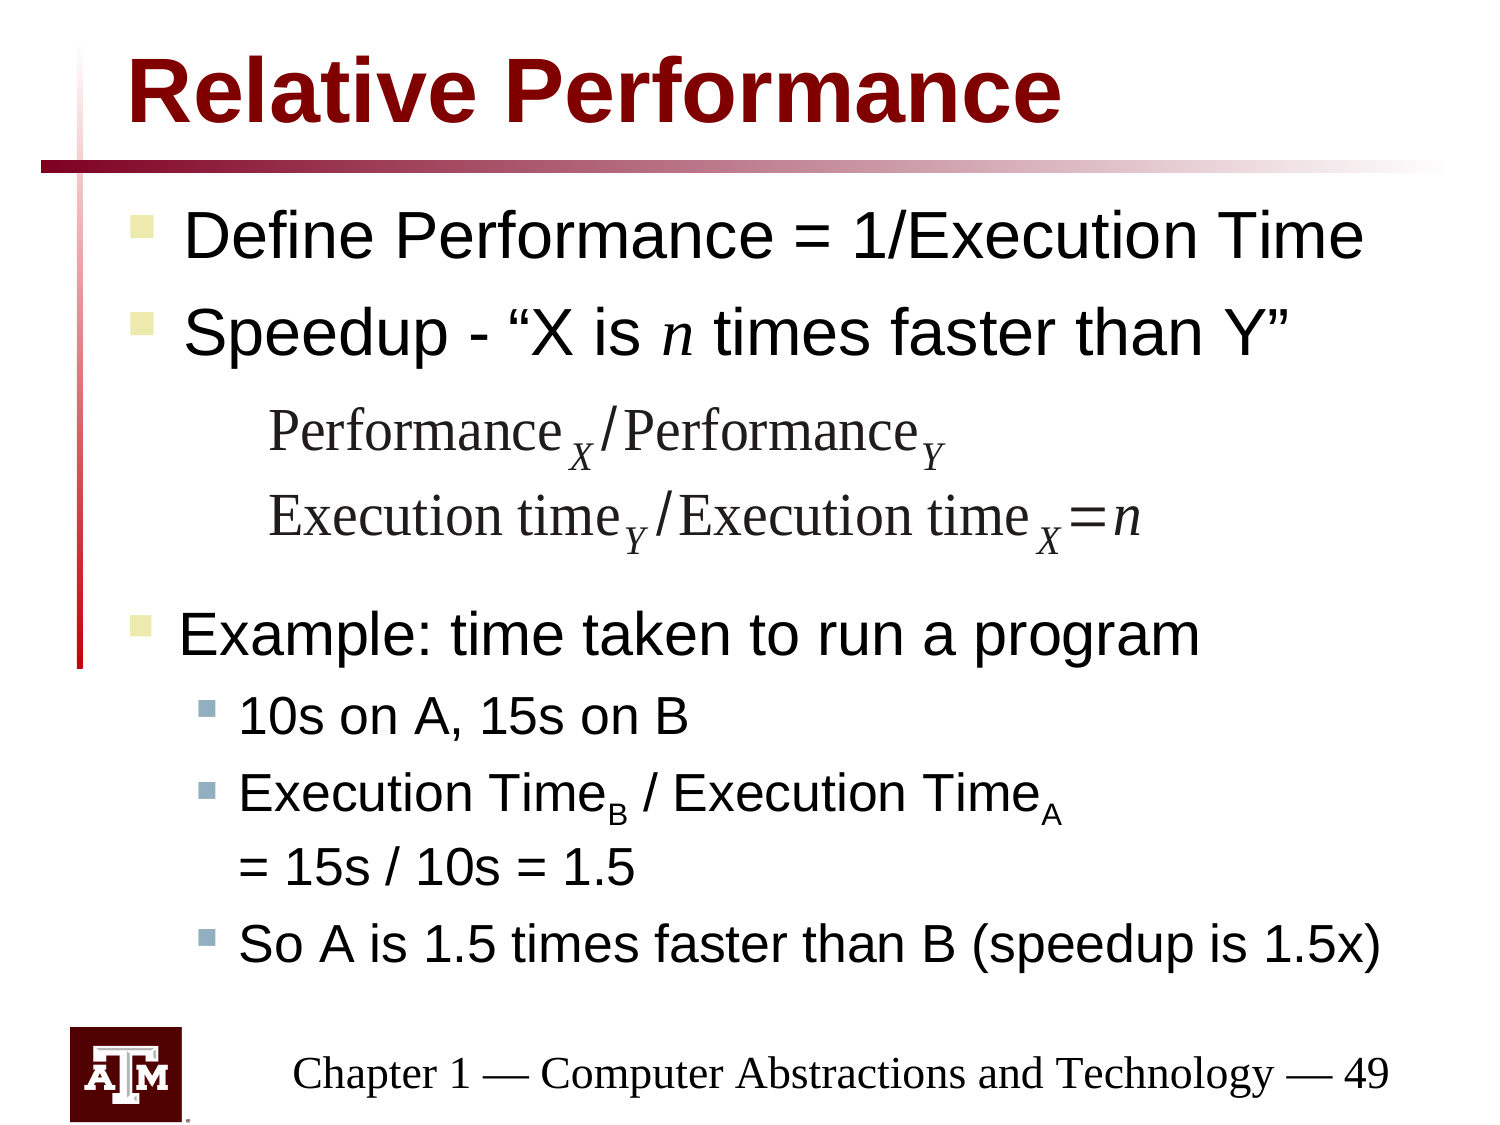

# Relative Performance
Define Performance = 1/Execution Time
Speedup - “X is n times faster than Y”
Example: time taken to run a program
10s on A, 15s on B
Execution TimeB / Execution TimeA
= 15s / 10s = 1.5
So A is 1.5 times faster than B (speedup is 1.5x)
Chapter 1 — Computer Abstractions and Technology